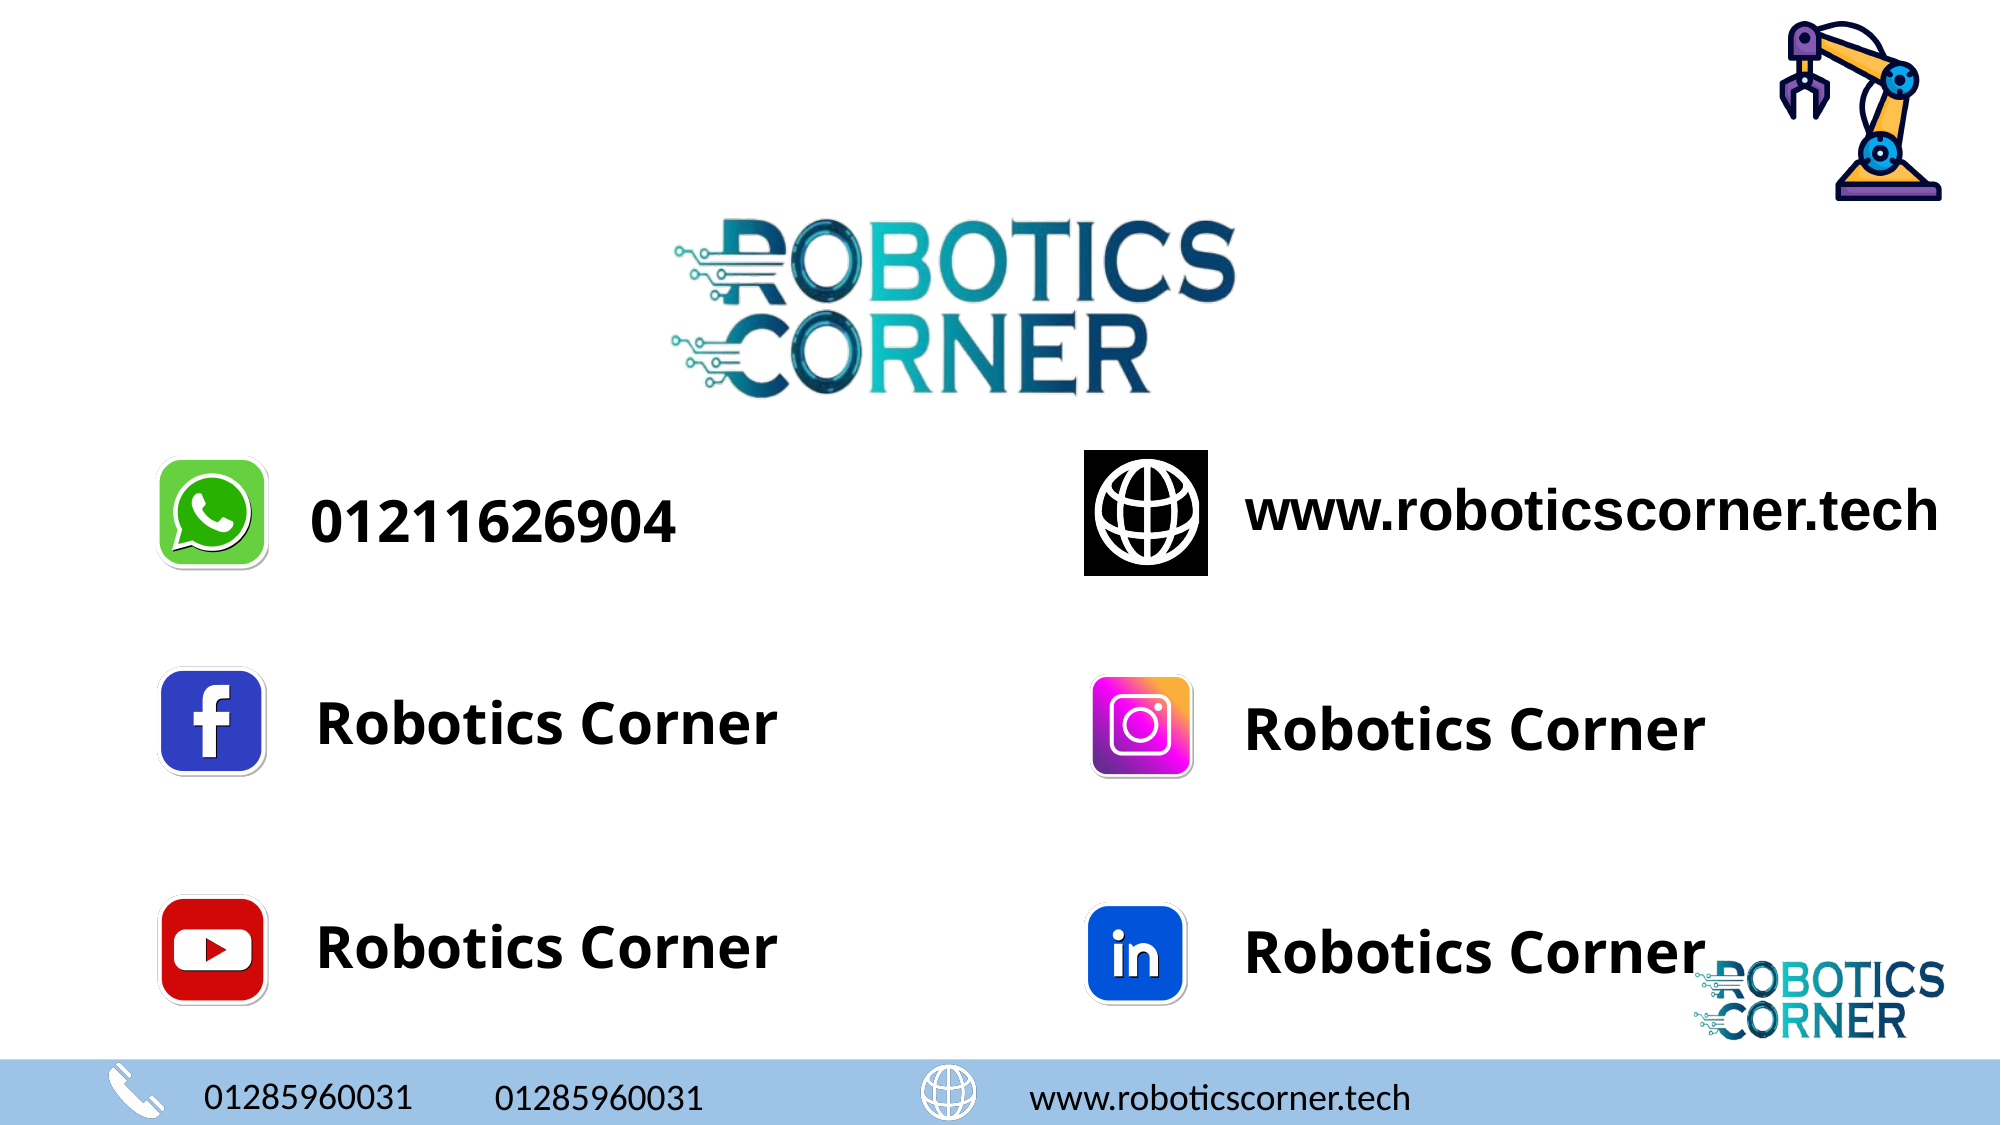

www.roboticscorner.tech
01211626904
Robotics Corner
Robotics Corner
Robotics Corner
Robotics Corner